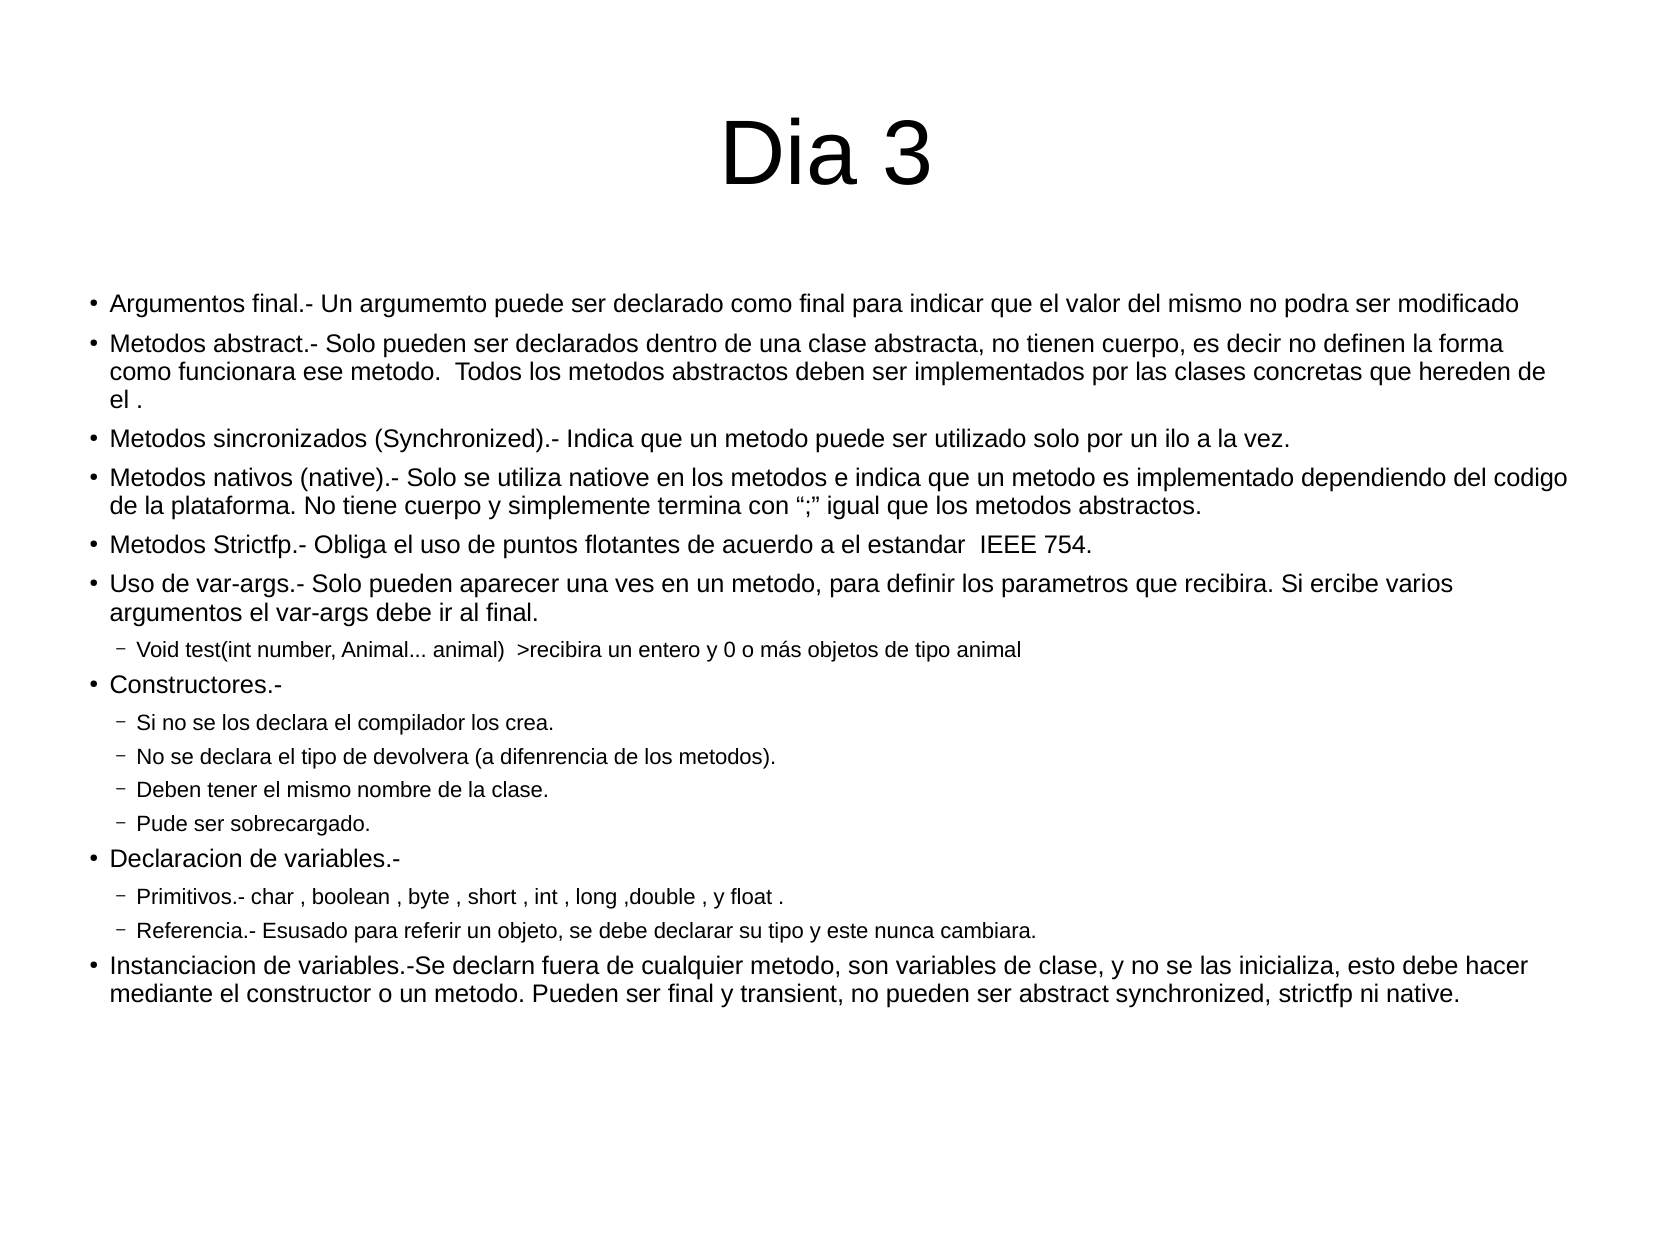

# Dia 3
Argumentos final.- Un argumemto puede ser declarado como final para indicar que el valor del mismo no podra ser modificado
Metodos abstract.- Solo pueden ser declarados dentro de una clase abstracta, no tienen cuerpo, es decir no definen la forma como funcionara ese metodo. Todos los metodos abstractos deben ser implementados por las clases concretas que hereden de el .
Metodos sincronizados (Synchronized).- Indica que un metodo puede ser utilizado solo por un ilo a la vez.
Metodos nativos (native).- Solo se utiliza natiove en los metodos e indica que un metodo es implementado dependiendo del codigo de la plataforma. No tiene cuerpo y simplemente termina con “;” igual que los metodos abstractos.
Metodos Strictfp.- Obliga el uso de puntos flotantes de acuerdo a el estandar IEEE 754.
Uso de var-args.- Solo pueden aparecer una ves en un metodo, para definir los parametros que recibira. Si ercibe varios argumentos el var-args debe ir al final.
Void test(int number, Animal... animal) >recibira un entero y 0 o más objetos de tipo animal
Constructores.-
Si no se los declara el compilador los crea.
No se declara el tipo de devolvera (a difenrencia de los metodos).
Deben tener el mismo nombre de la clase.
Pude ser sobrecargado.
Declaracion de variables.-
Primitivos.- char , boolean , byte , short , int , long ,double , y float .
Referencia.- Esusado para referir un objeto, se debe declarar su tipo y este nunca cambiara.
Instanciacion de variables.-Se declarn fuera de cualquier metodo, son variables de clase, y no se las inicializa, esto debe hacer mediante el constructor o un metodo. Pueden ser final y transient, no pueden ser abstract synchronized, strictfp ni native.